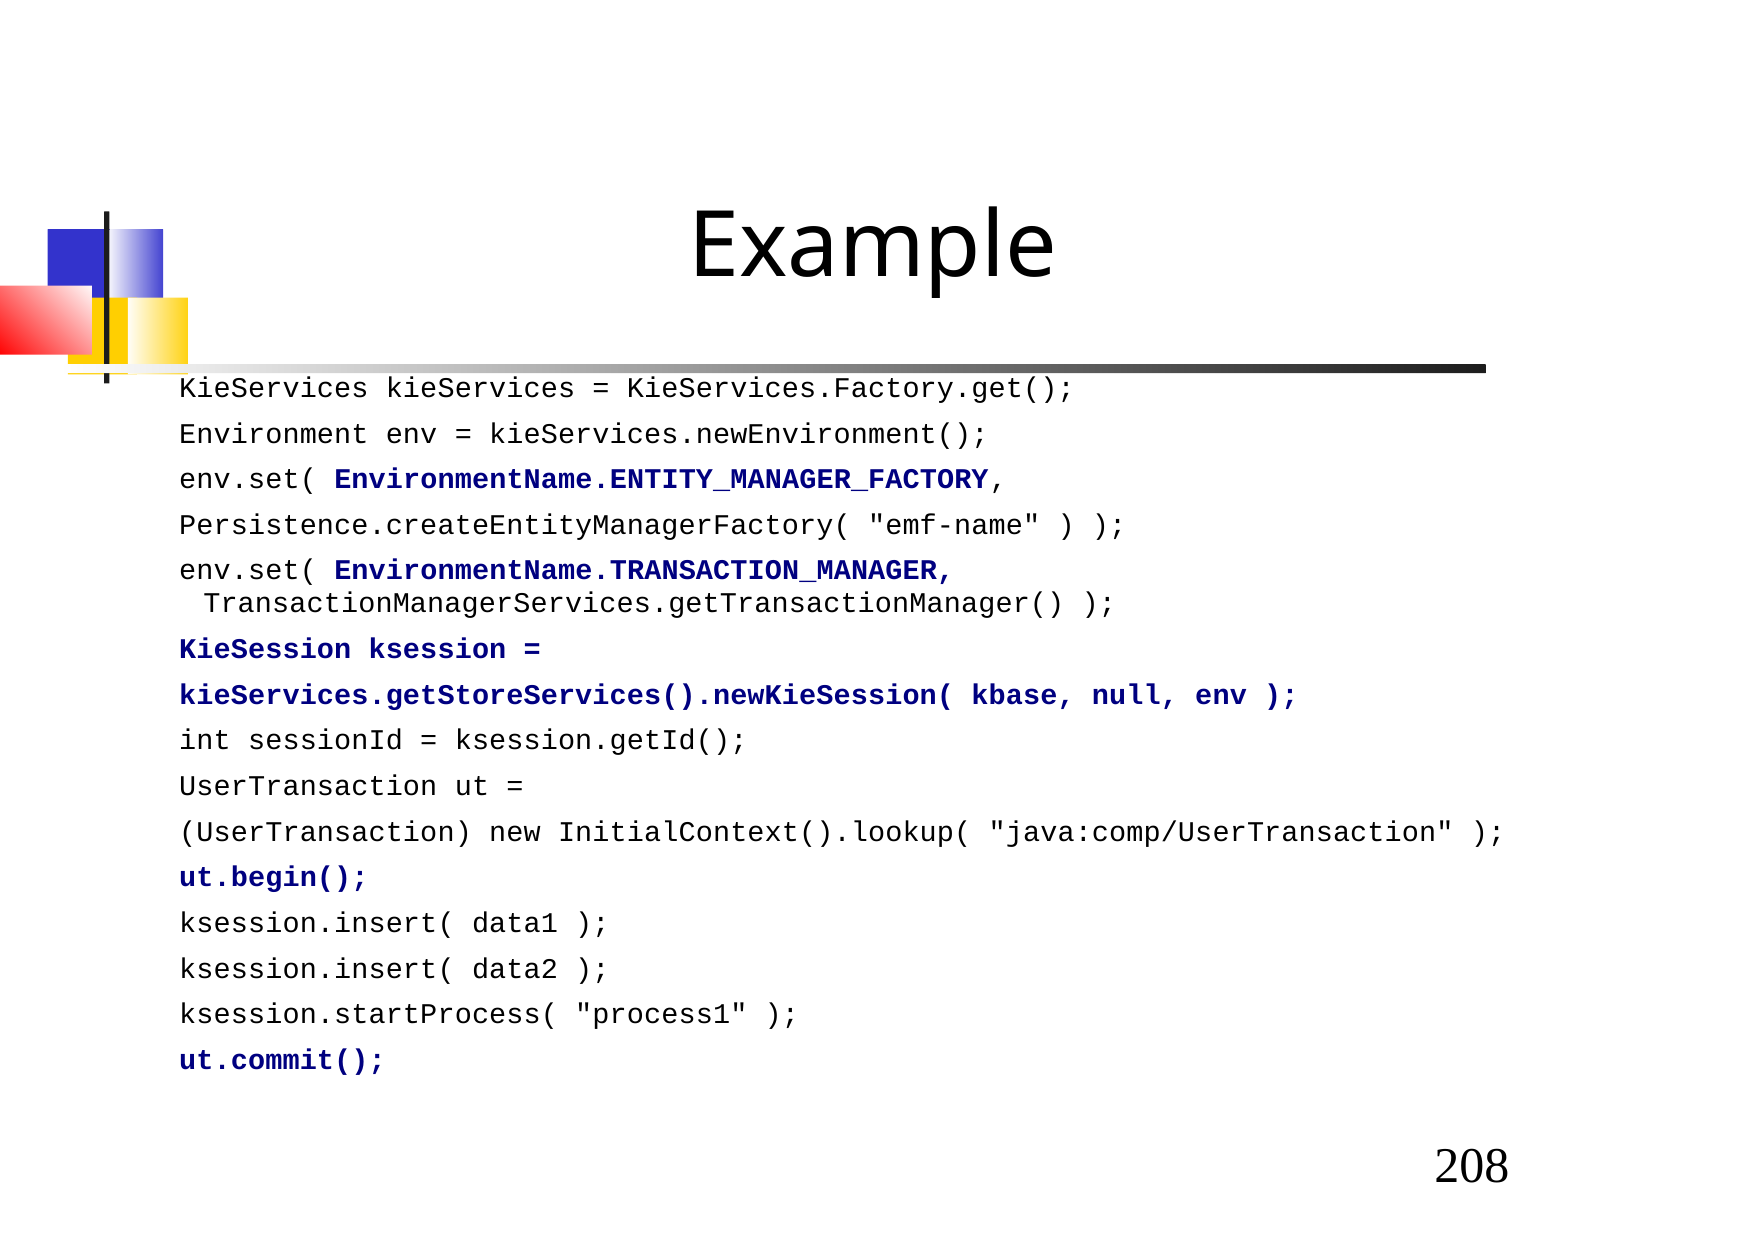

# Example
KieServices kieServices = KieServices.Factory.get();
Environment env = kieServices.newEnvironment();
env.set( EnvironmentName.ENTITY_MANAGER_FACTORY,
Persistence.createEntityManagerFactory( "emf-name" ) );
env.set( EnvironmentName.TRANSACTION_MANAGER, TransactionManagerServices.getTransactionManager() );
KieSession ksession =
kieServices.getStoreServices().newKieSession( kbase, null, env );
int sessionId = ksession.getId();
UserTransaction ut =
(UserTransaction) new InitialContext().lookup( "java:comp/UserTransaction" );
ut.begin();
ksession.insert( data1 );
ksession.insert( data2 );
ksession.startProcess( "process1" );
ut.commit();